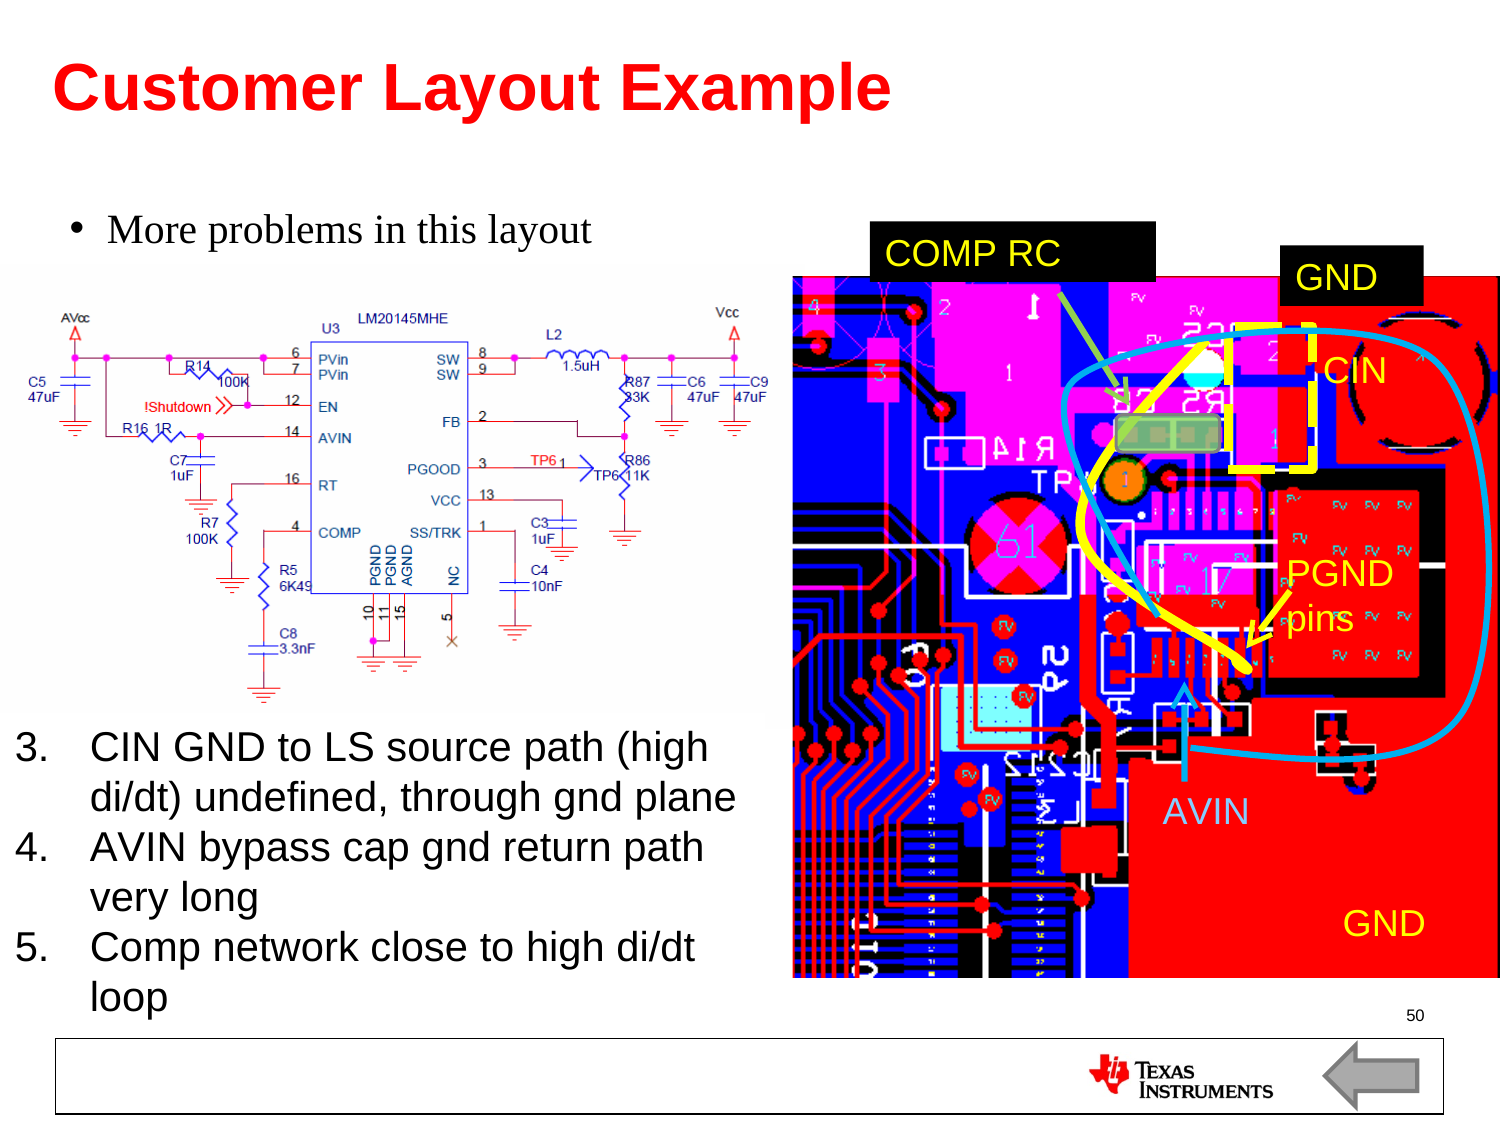

# Customer Layout Example
More problems in this layout
COMP RC
GND
CIN
GND
AVIN
PGND pins
CIN GND to LS source path (high di/dt) undefined, through gnd plane
AVIN bypass cap gnd return path very long
Comp network close to high di/dt loop